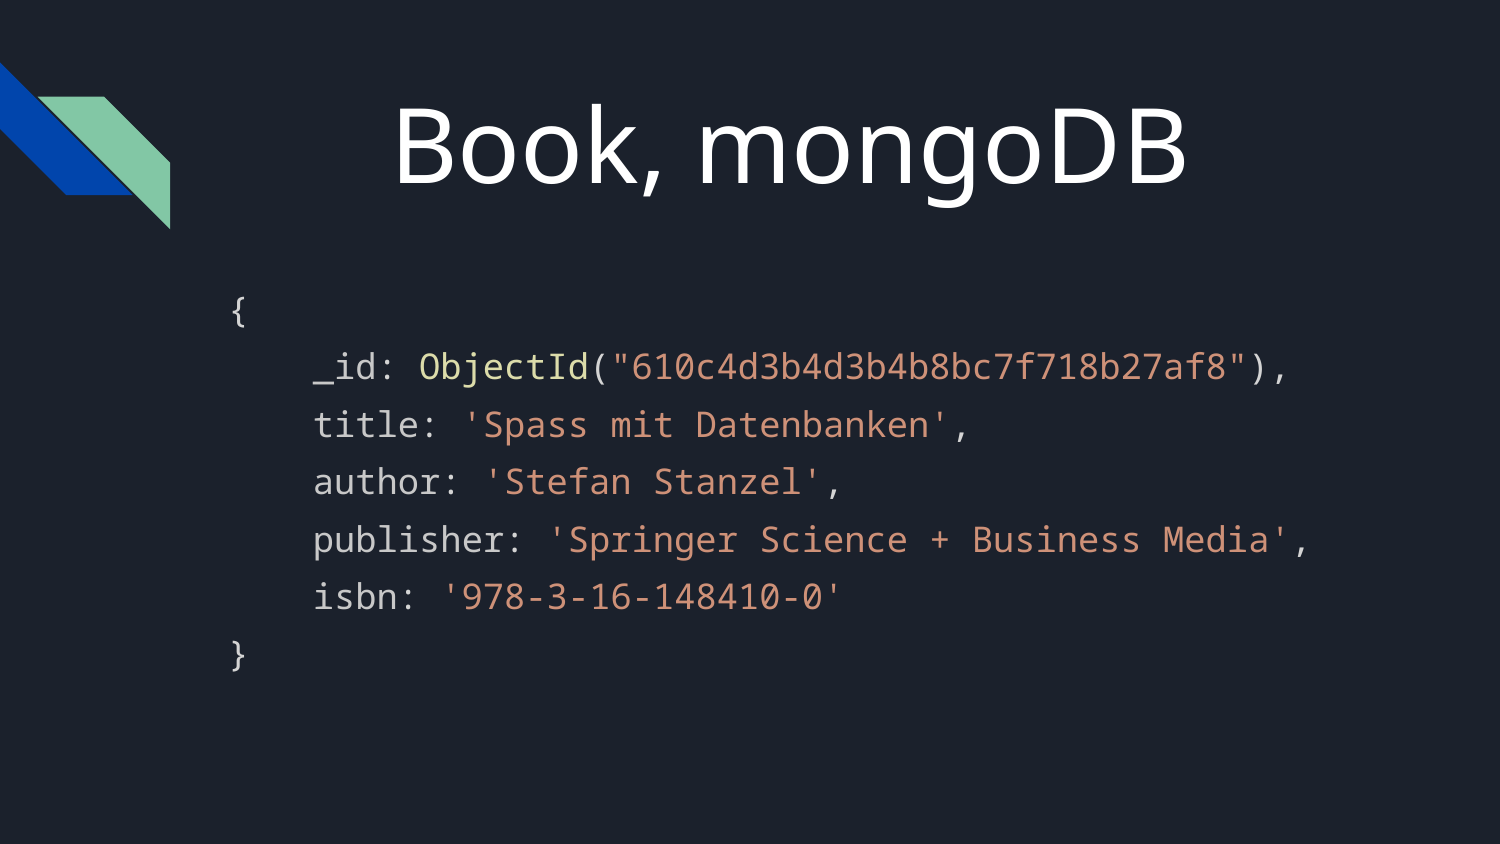

# Book, mongoDB
{
 _id: ObjectId("610c4d3b4d3b4b8bc7f718b27af8"),
 title: 'Spass mit Datenbanken',
 author: 'Stefan Stanzel',
 publisher: 'Springer Science + Business Media',
 isbn: '978-3-16-148410-0'
}